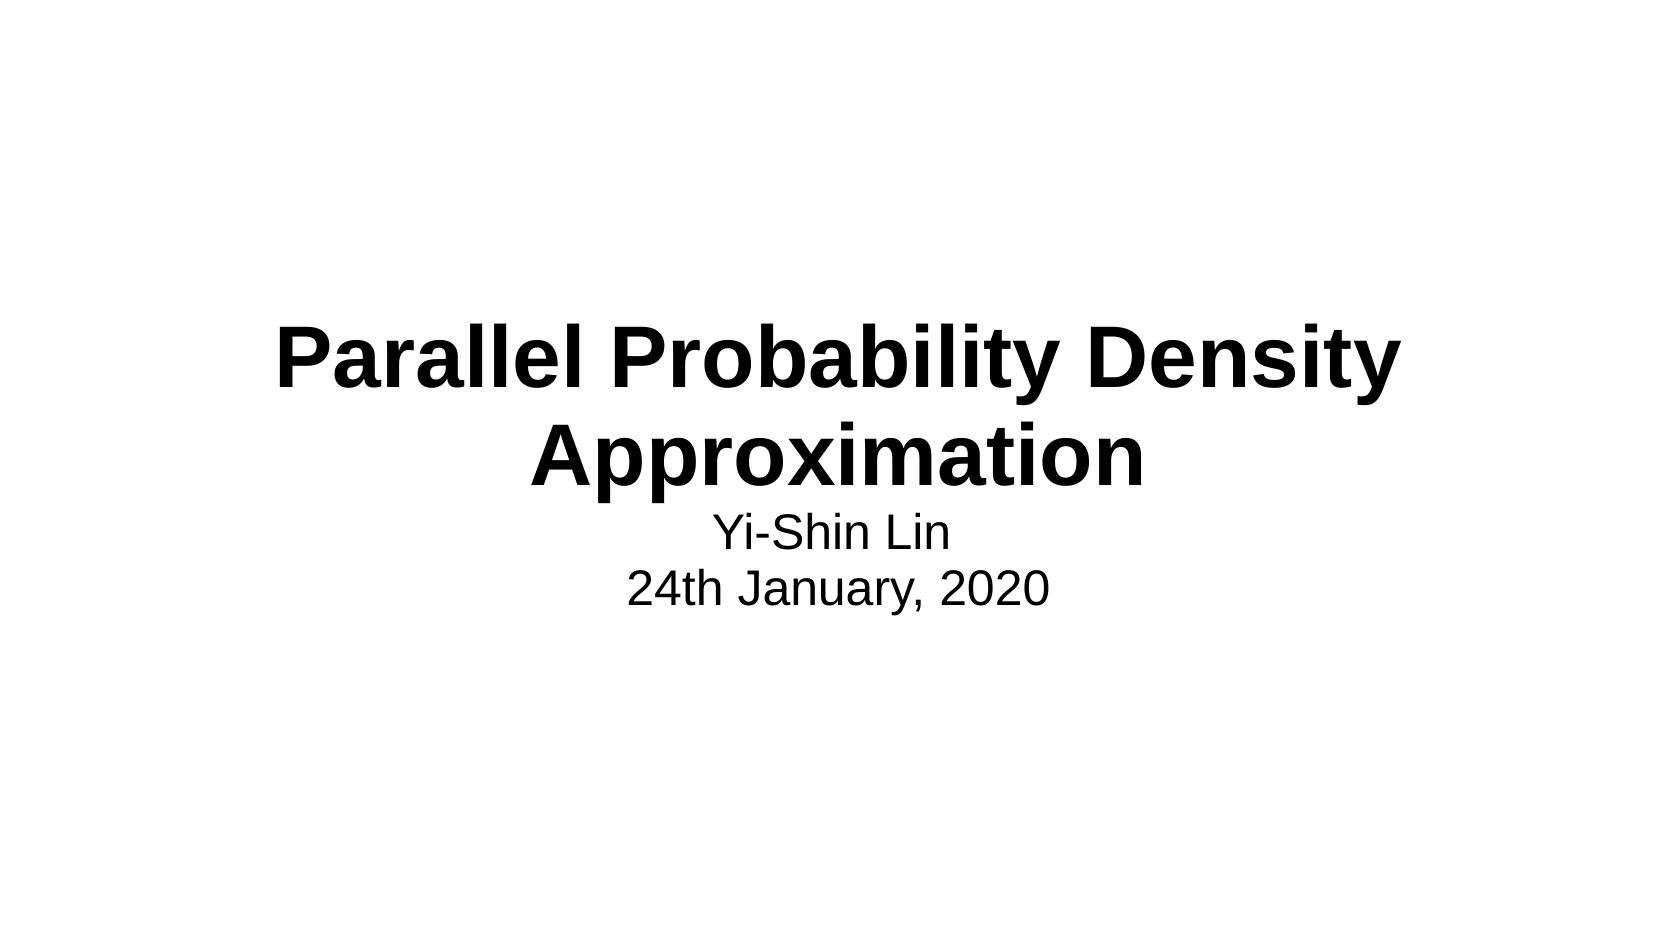

# Parallel Probability Density Approximation
Yi-Shin Lin
24th January, 2020